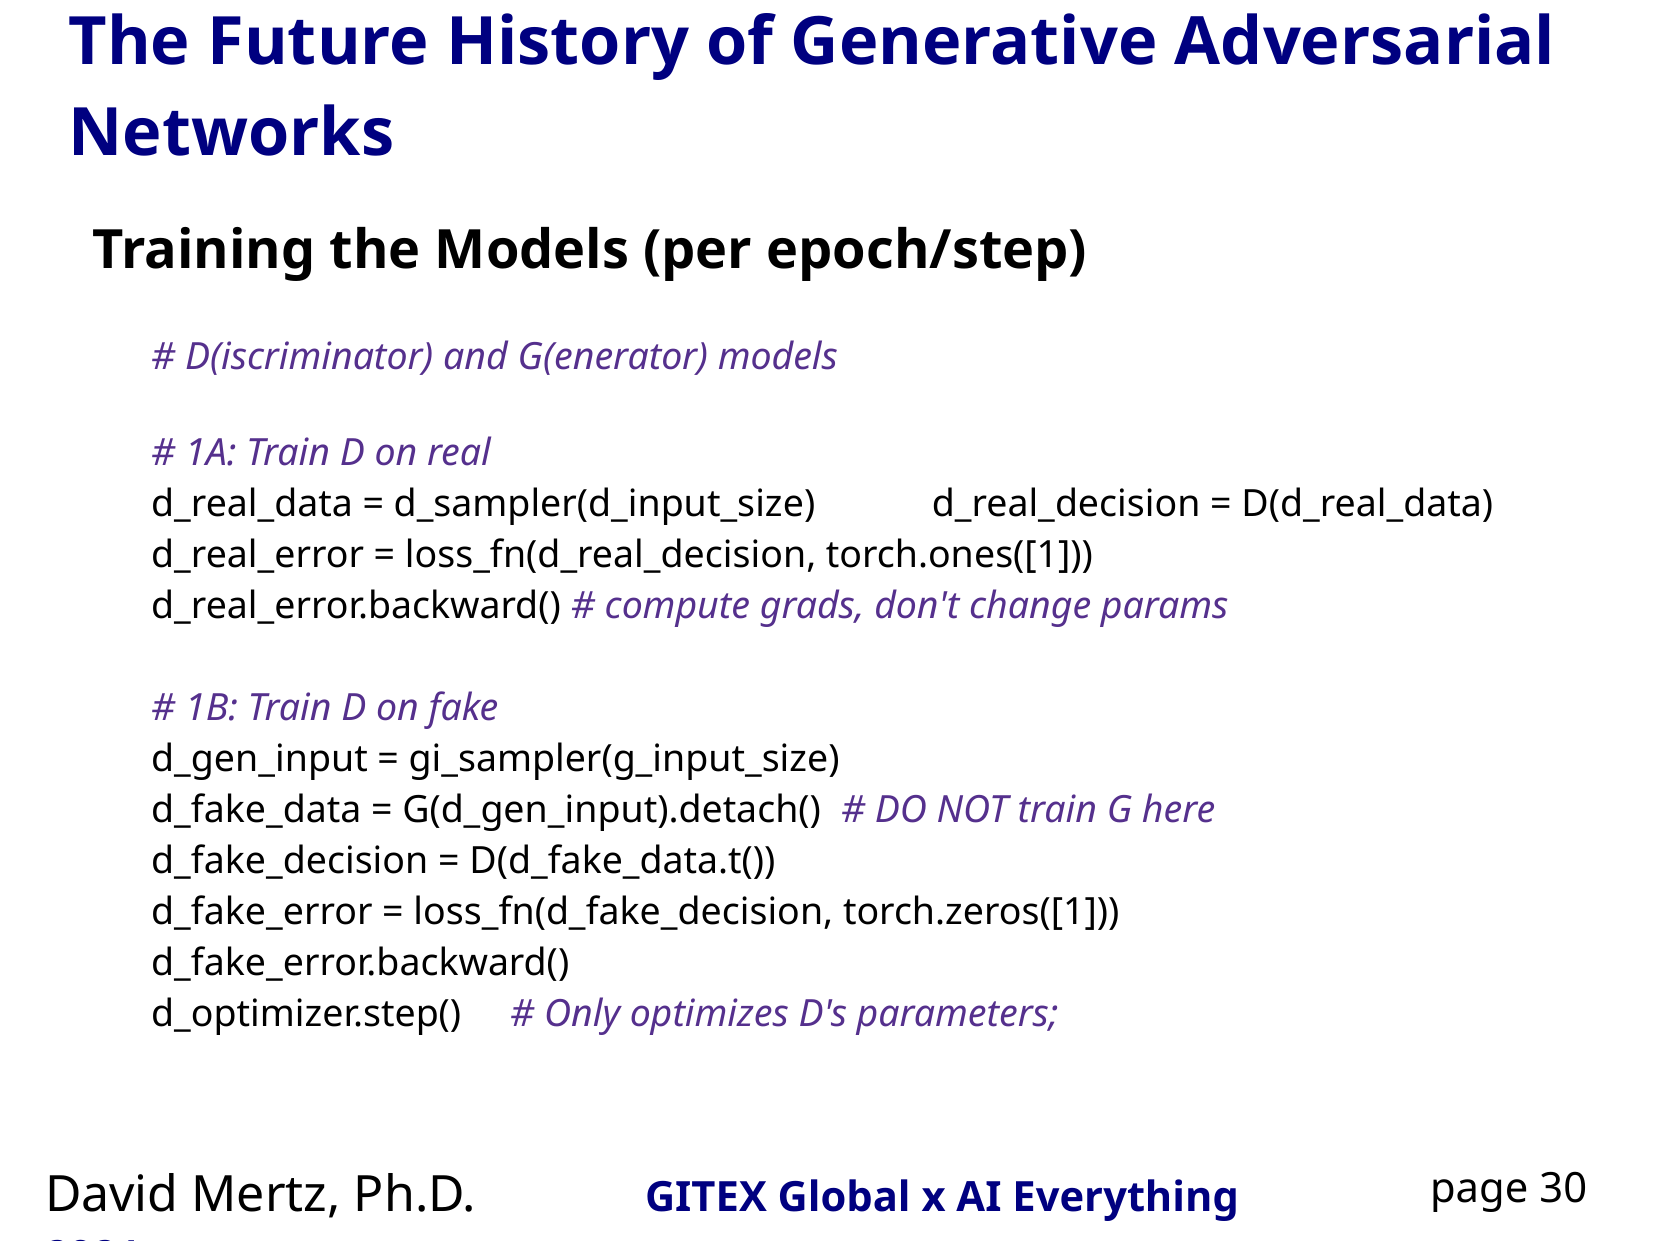

# Training the Models (per epoch/step)
# D(iscriminator) and G(enerator) models
# 1A: Train D on real d_real_data = d_sampler(d_input_size) d_real_decision = D(d_real_data) d_real_error = loss_fn(d_real_decision, torch.ones([1])) d_real_error.backward() # compute grads, don't change params # 1B: Train D on fake d_gen_input = gi_sampler(g_input_size) d_fake_data = G(d_gen_input).detach() # DO NOT train G here d_fake_decision = D(d_fake_data.t()) d_fake_error = loss_fn(d_fake_decision, torch.zeros([1])) d_fake_error.backward() d_optimizer.step() # Only optimizes D's parameters;